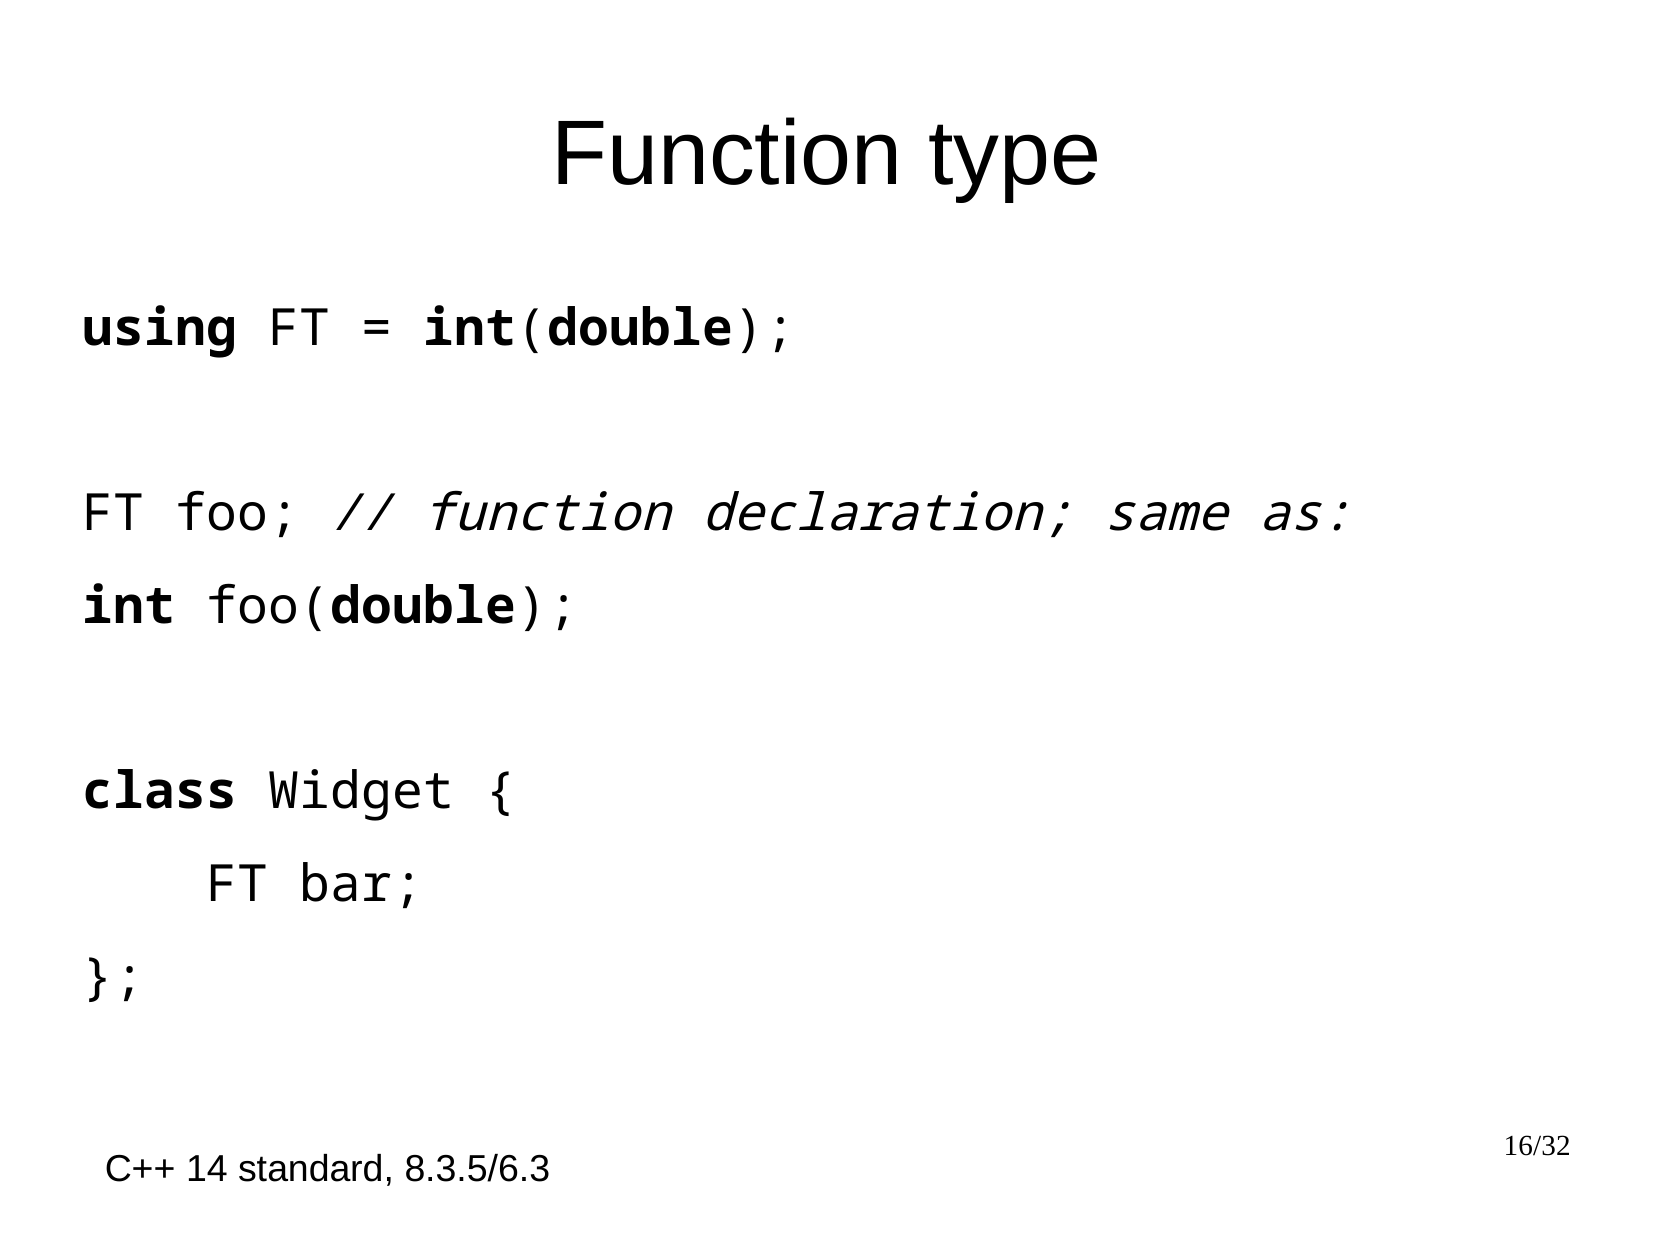

# Function type
using FT = int(double);
FT foo; // function declaration; same as:
int foo(double);
class Widget {
 FT bar;
};
16
C++ 14 standard, 8.3.5/6.3